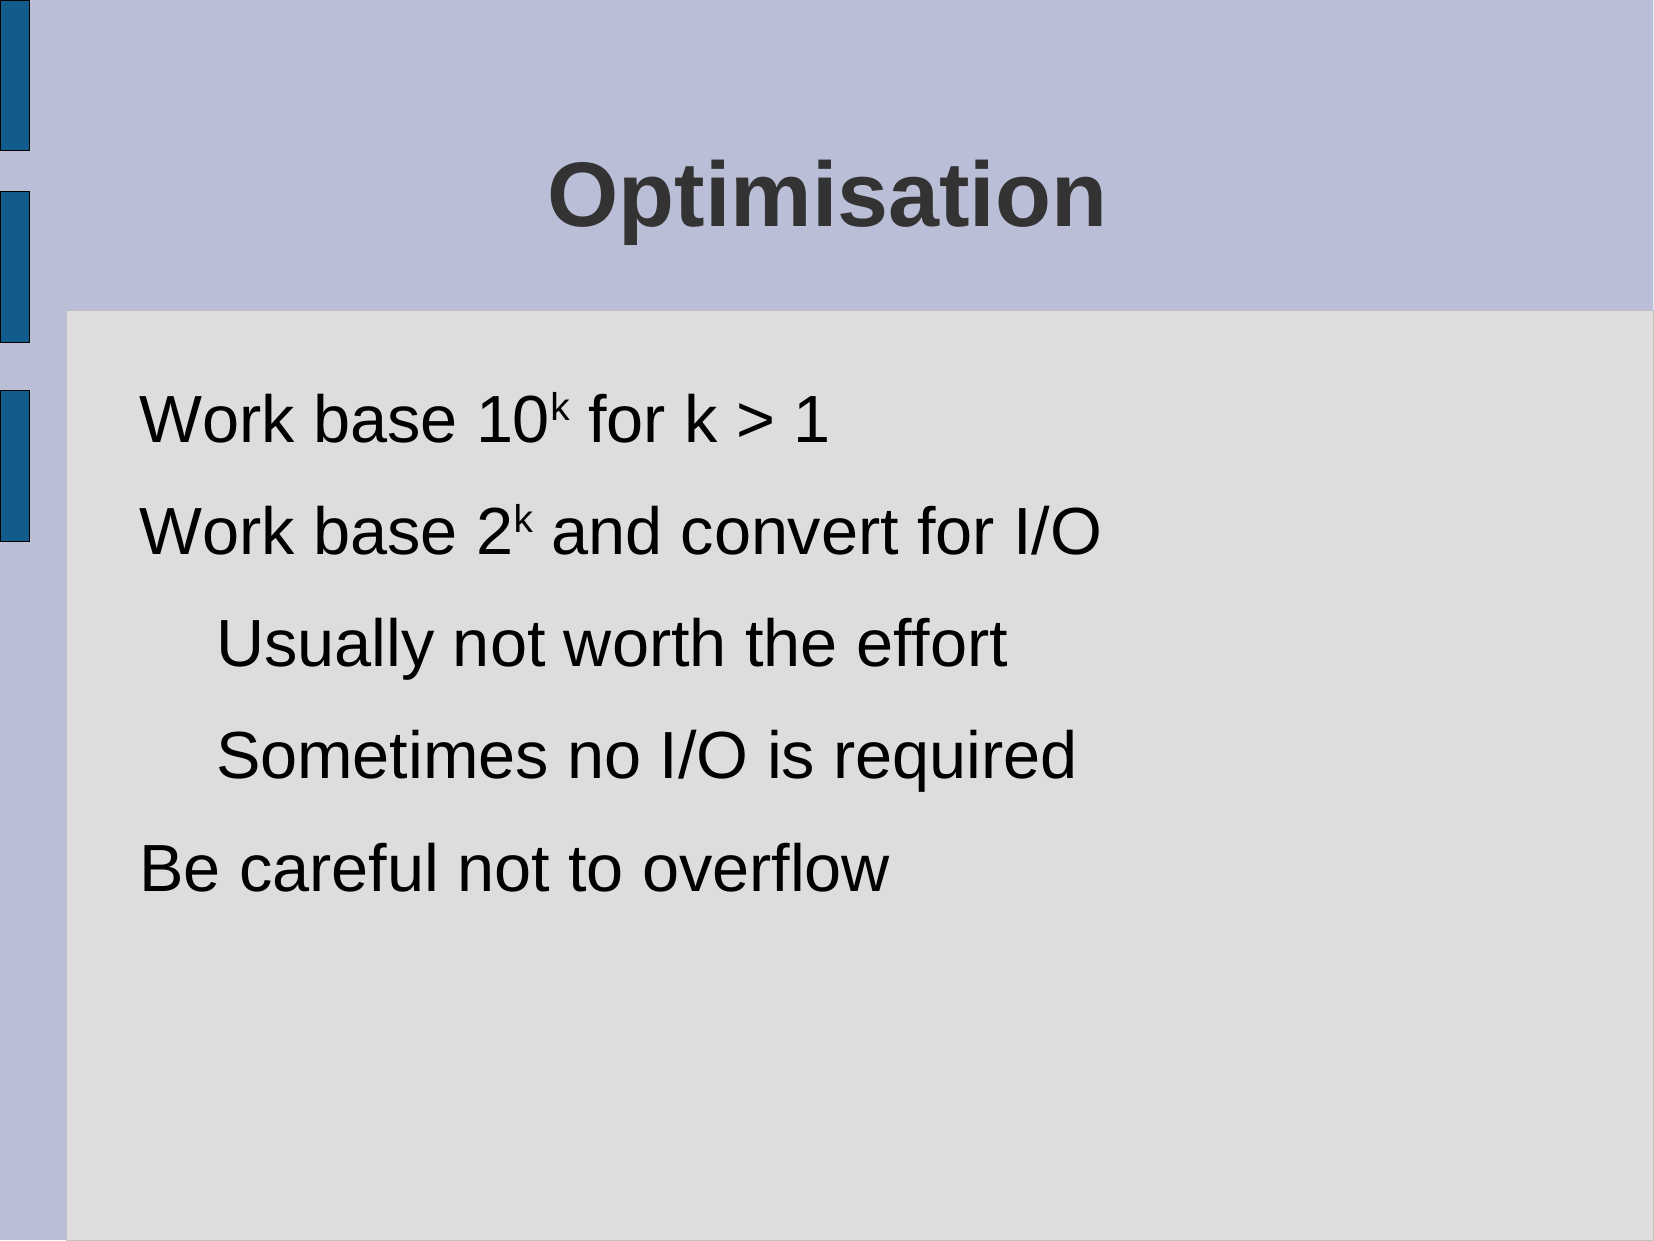

# Optimisation
Work base 10k for k > 1
Work base 2k and convert for I/O
Usually not worth the effort
Sometimes no I/O is required
Be careful not to overflow